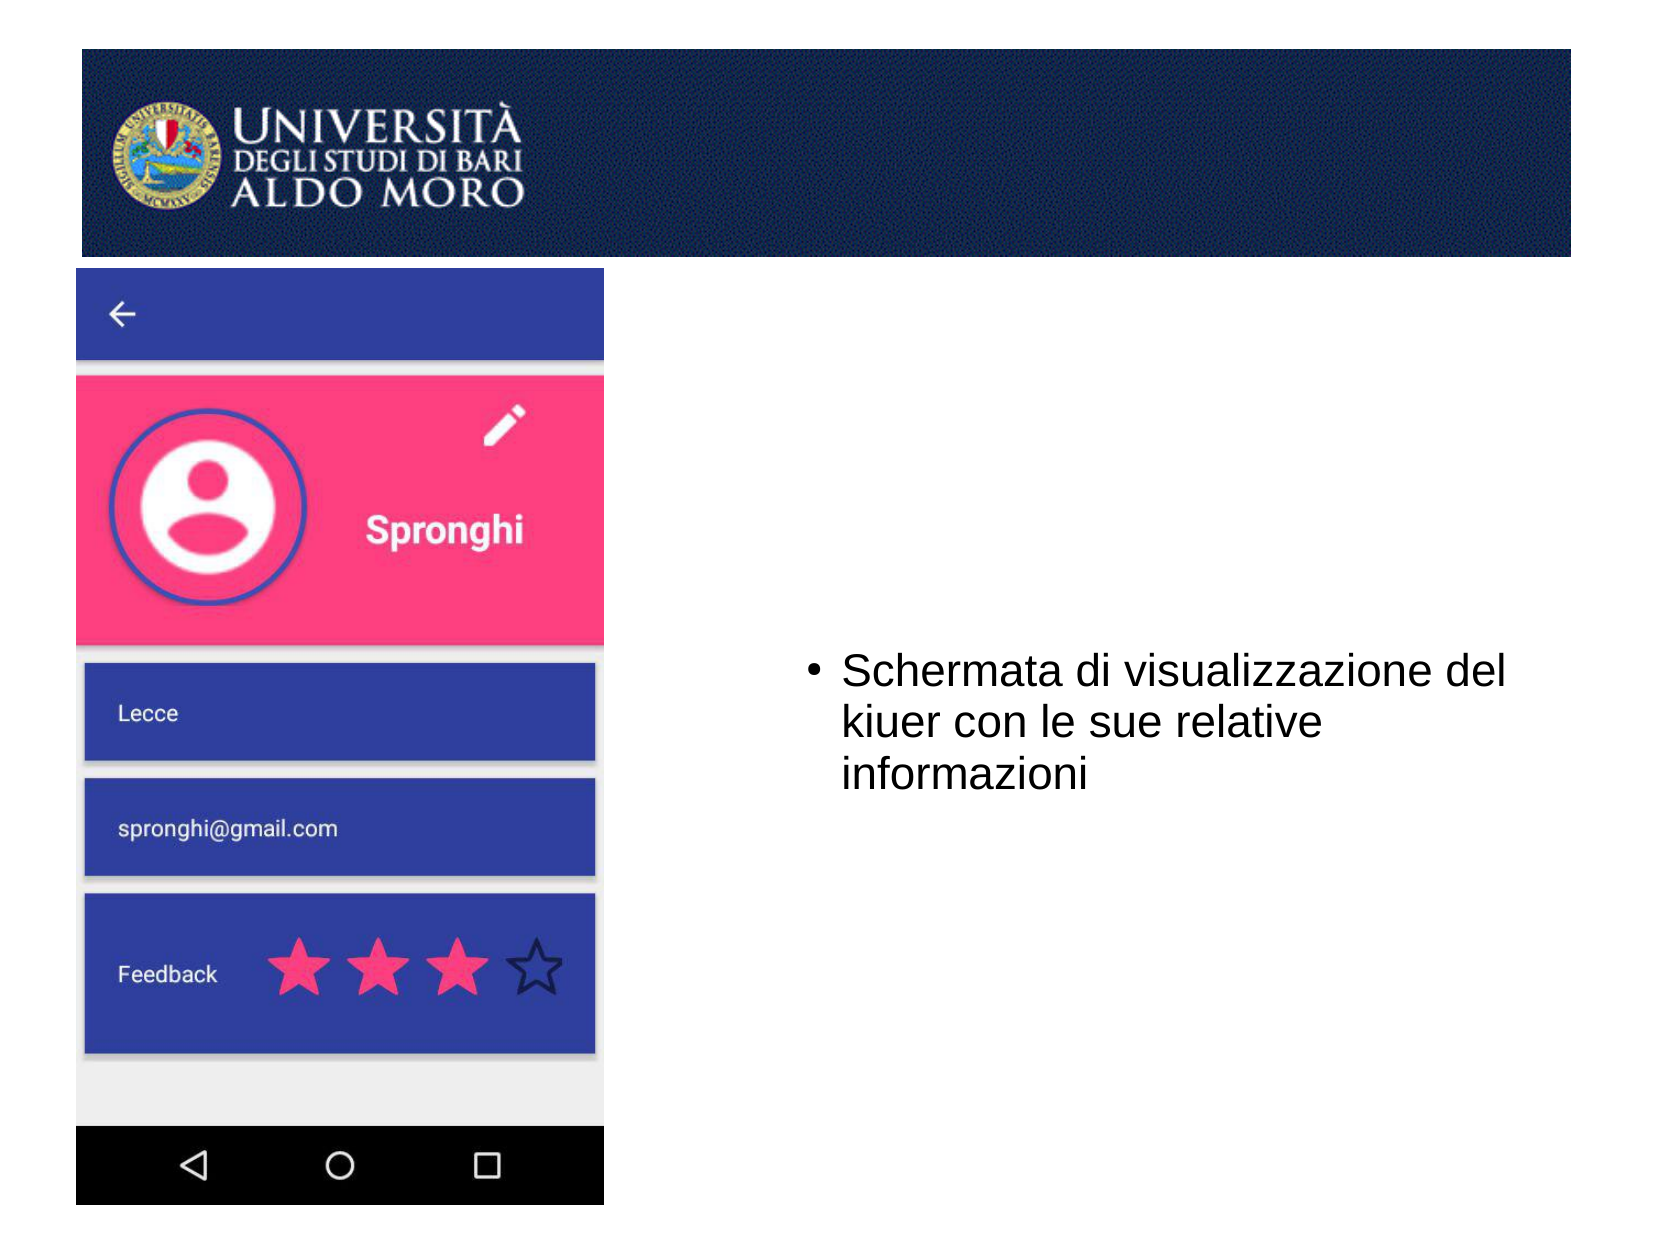

#
Schermata di visualizzazione del kiuer con le sue relative informazioni